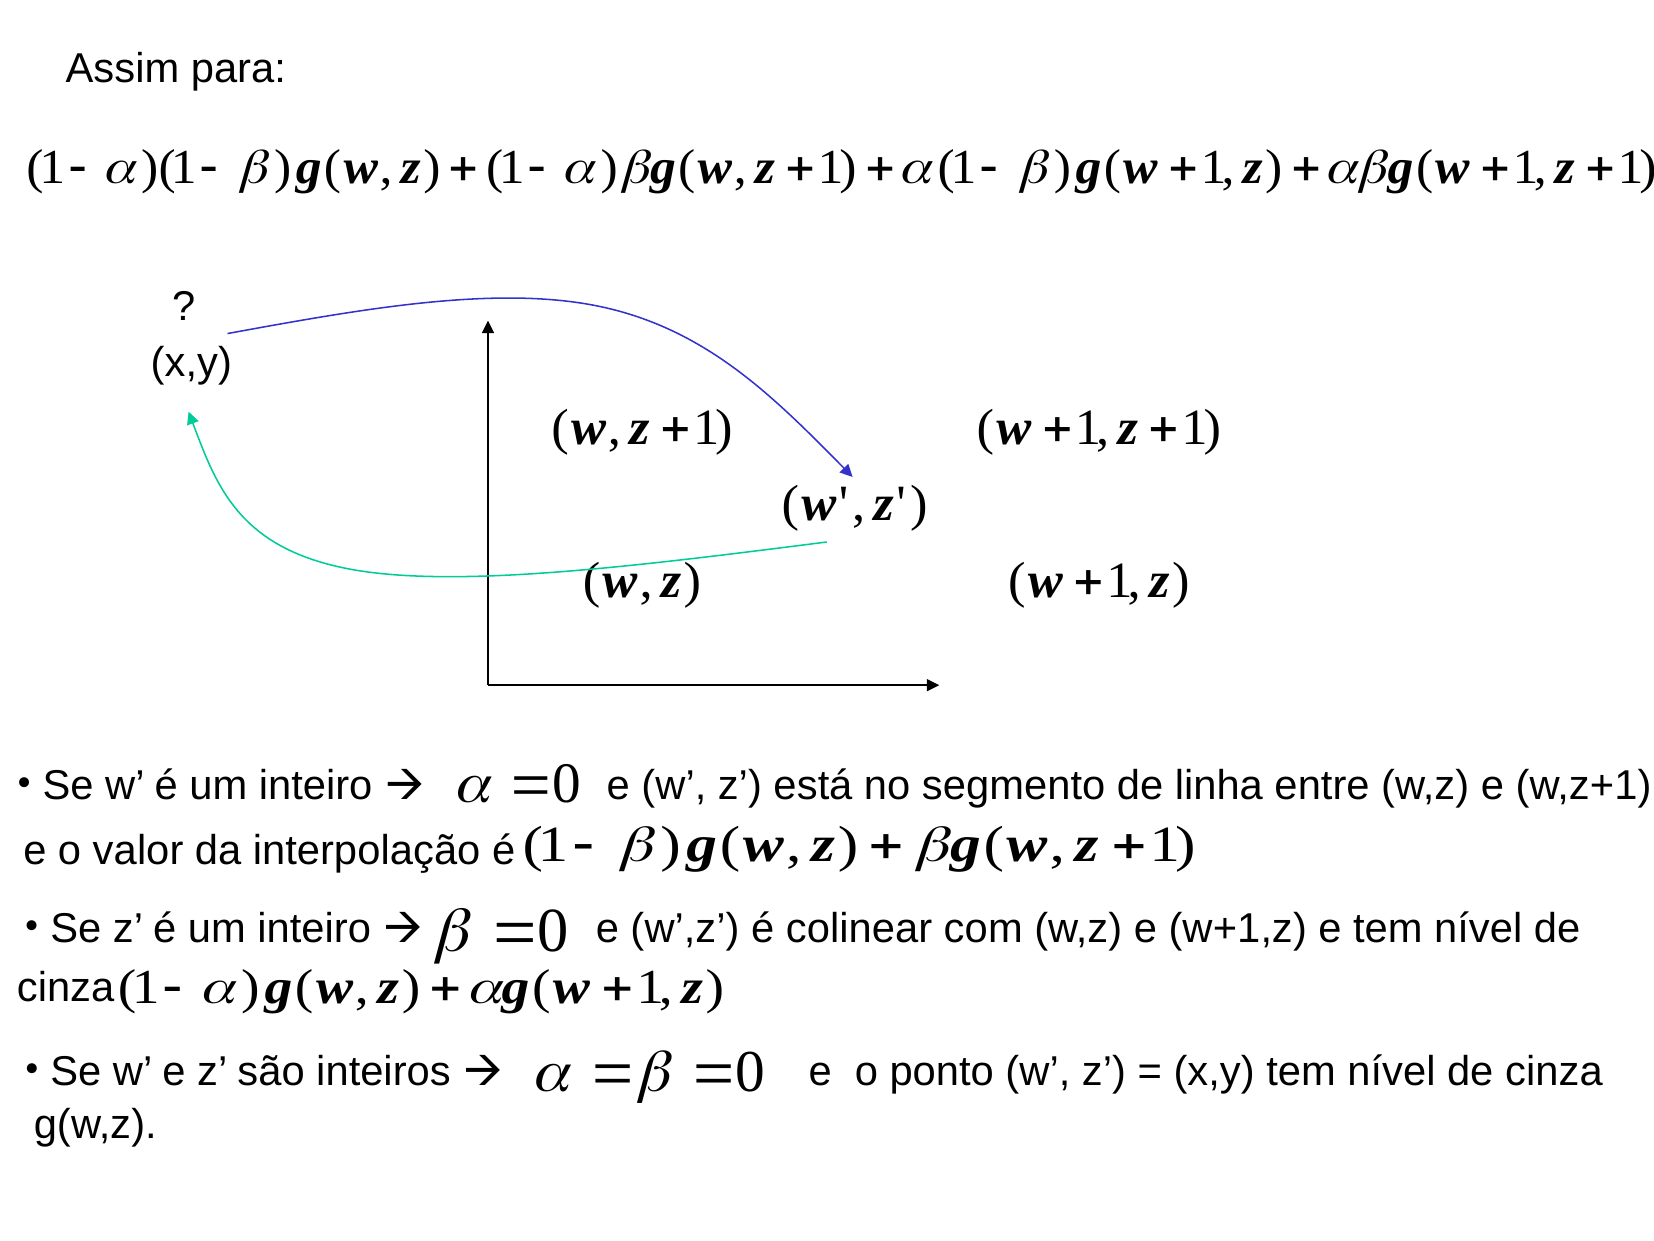

Assim para:
?
(x,y)
 Se w’ é um inteiro 
e (w’, z’) está no segmento de linha entre (w,z) e (w,z+1)
e o valor da interpolação é
 Se z’ é um inteiro 
e (w’,z’) é colinear com (w,z) e (w+1,z) e tem nível de
cinza
 Se w’ e z’ são inteiros 
e o ponto (w’, z’) = (x,y) tem nível de cinza
g(w,z).